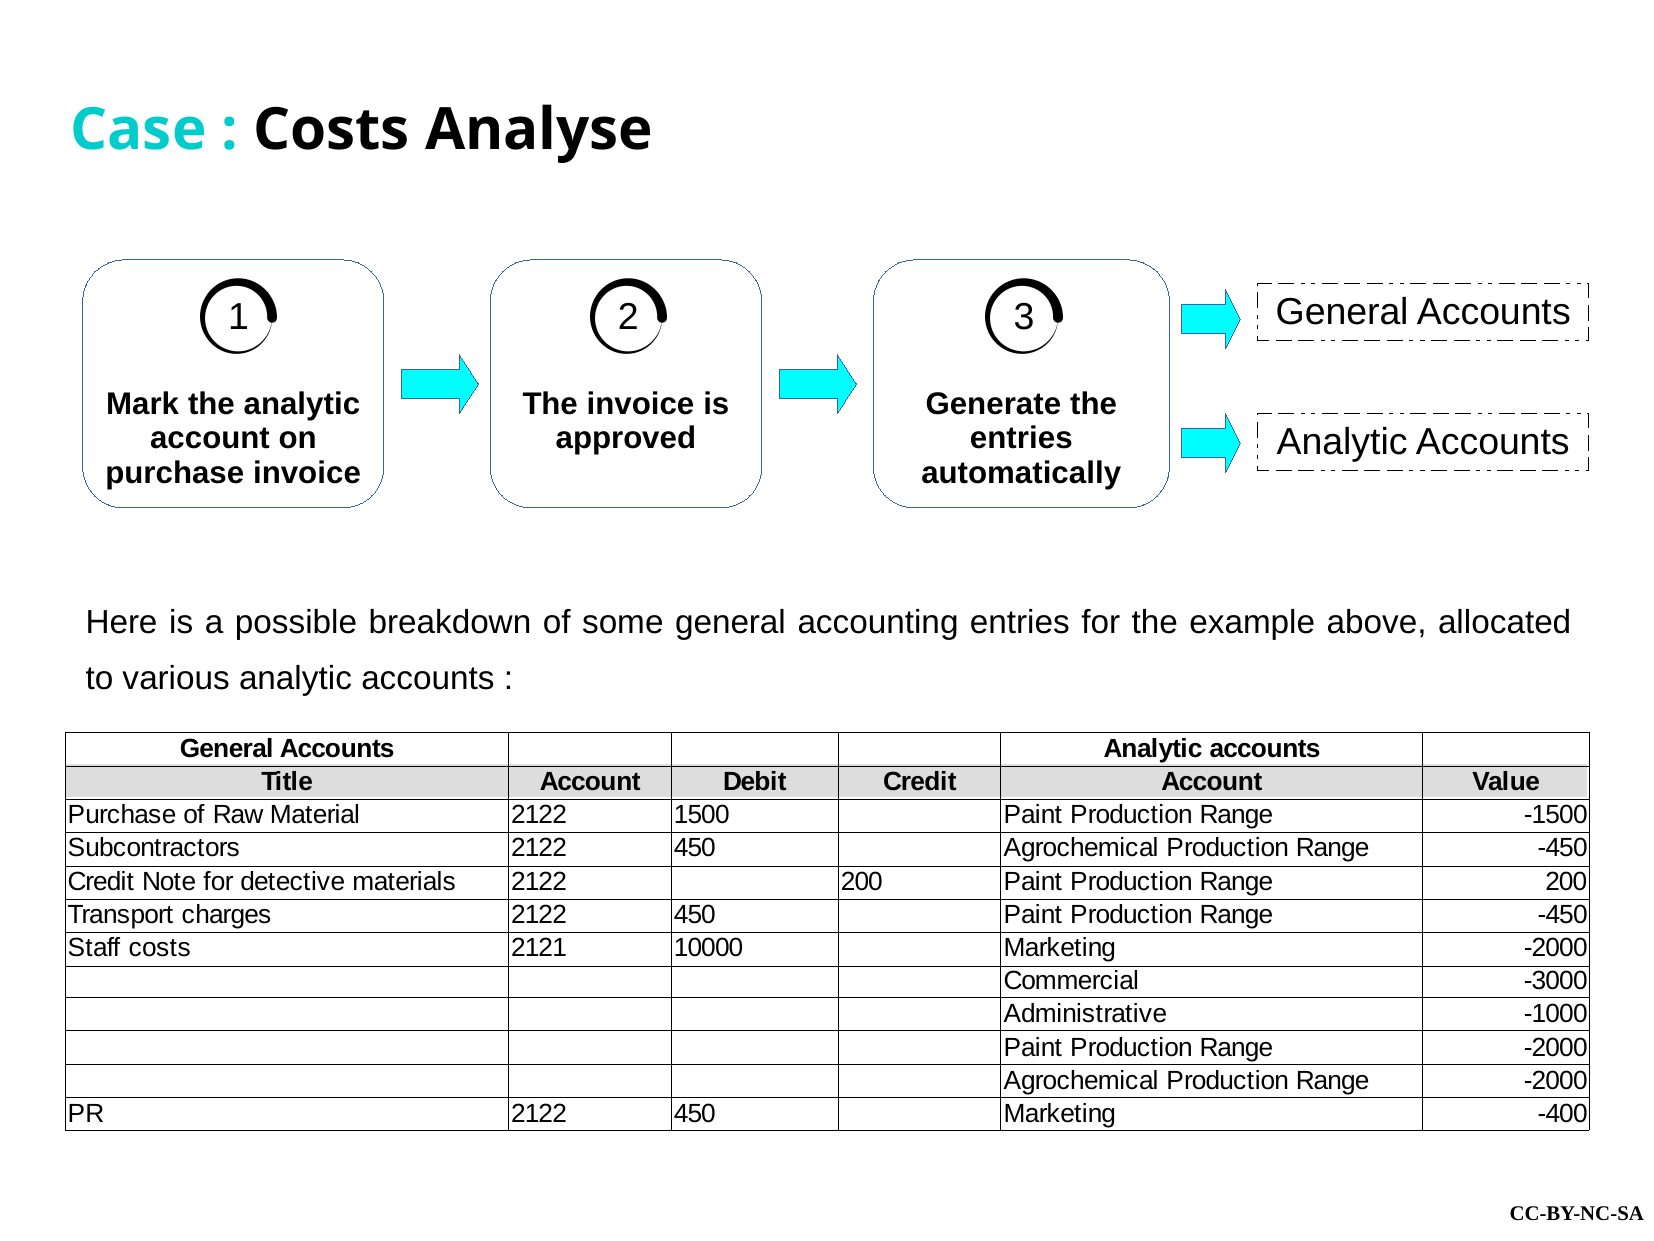

# Case : Costs Analyse
Mark the analytic account on purchase invoice
The invoice is approved
Generate the entries automatically
1
2
3
General Accounts
Analytic Accounts
Here is a possible breakdown of some general accounting entries for the example above, allocated to various analytic accounts :